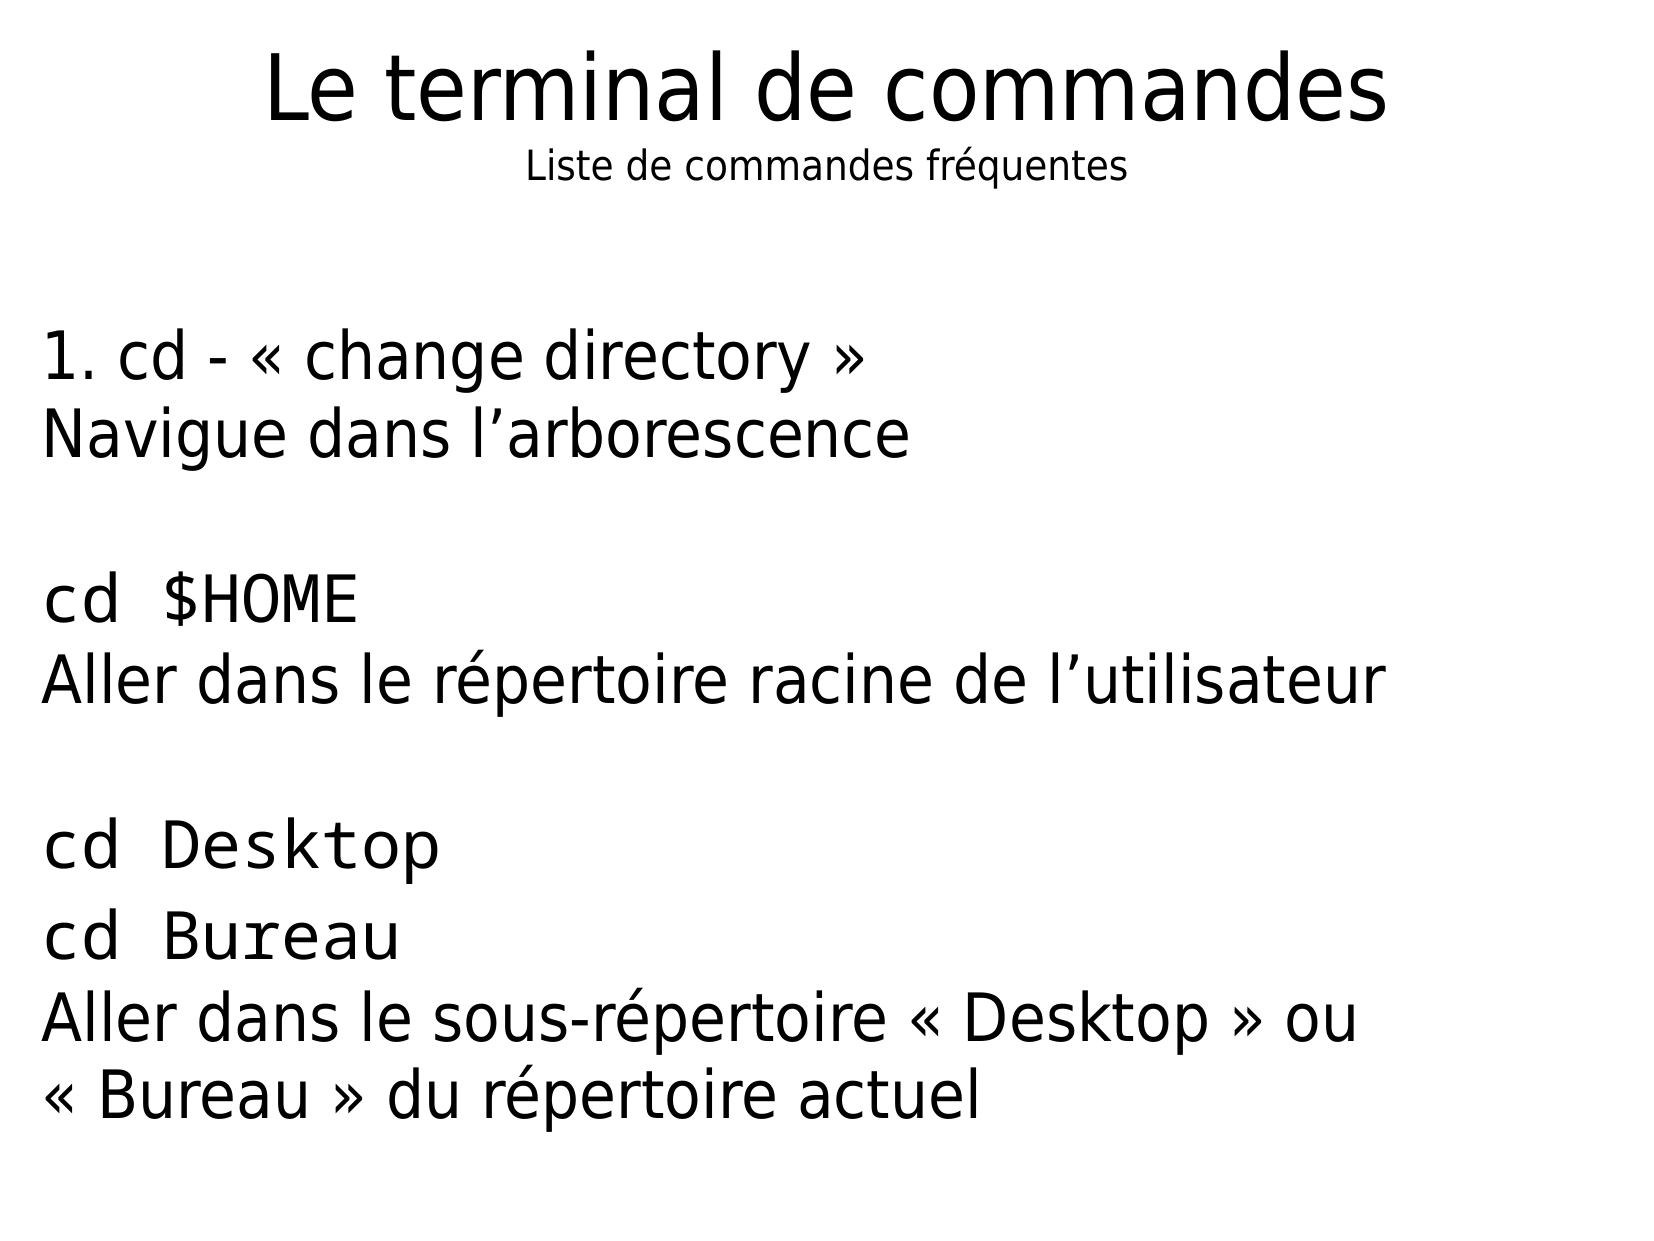

# Le terminal de commandes Liste de commandes fréquentes
1. cd - « change directory »
Navigue dans l’arborescence
cd $HOME
Aller dans le répertoire racine de l’utilisateur
cd Desktop
cd Bureau
Aller dans le sous-répertoire « Desktop » ou « Bureau » du répertoire actuel